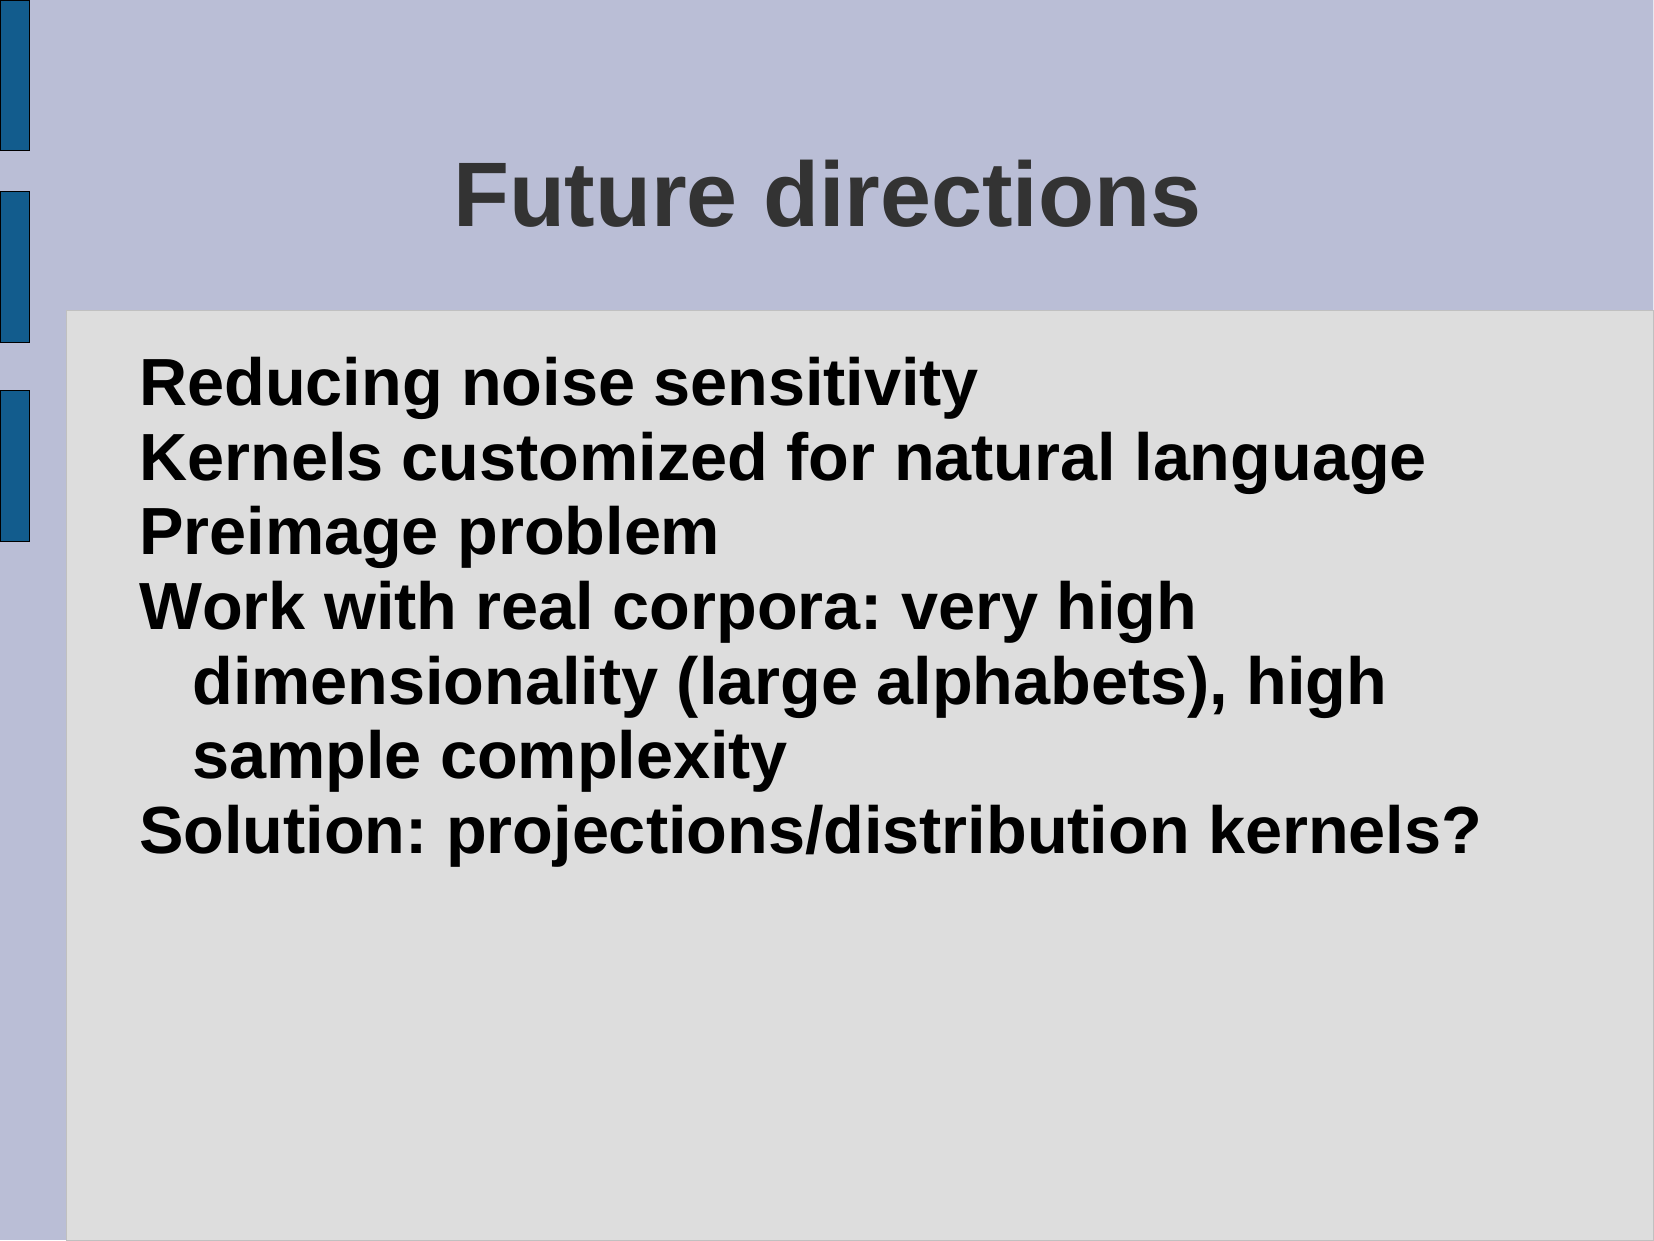

# Future directions
Reducing noise sensitivity
Kernels customized for natural language
Preimage problem
Work with real corpora: very high dimensionality (large alphabets), high sample complexity
Solution: projections/distribution kernels?